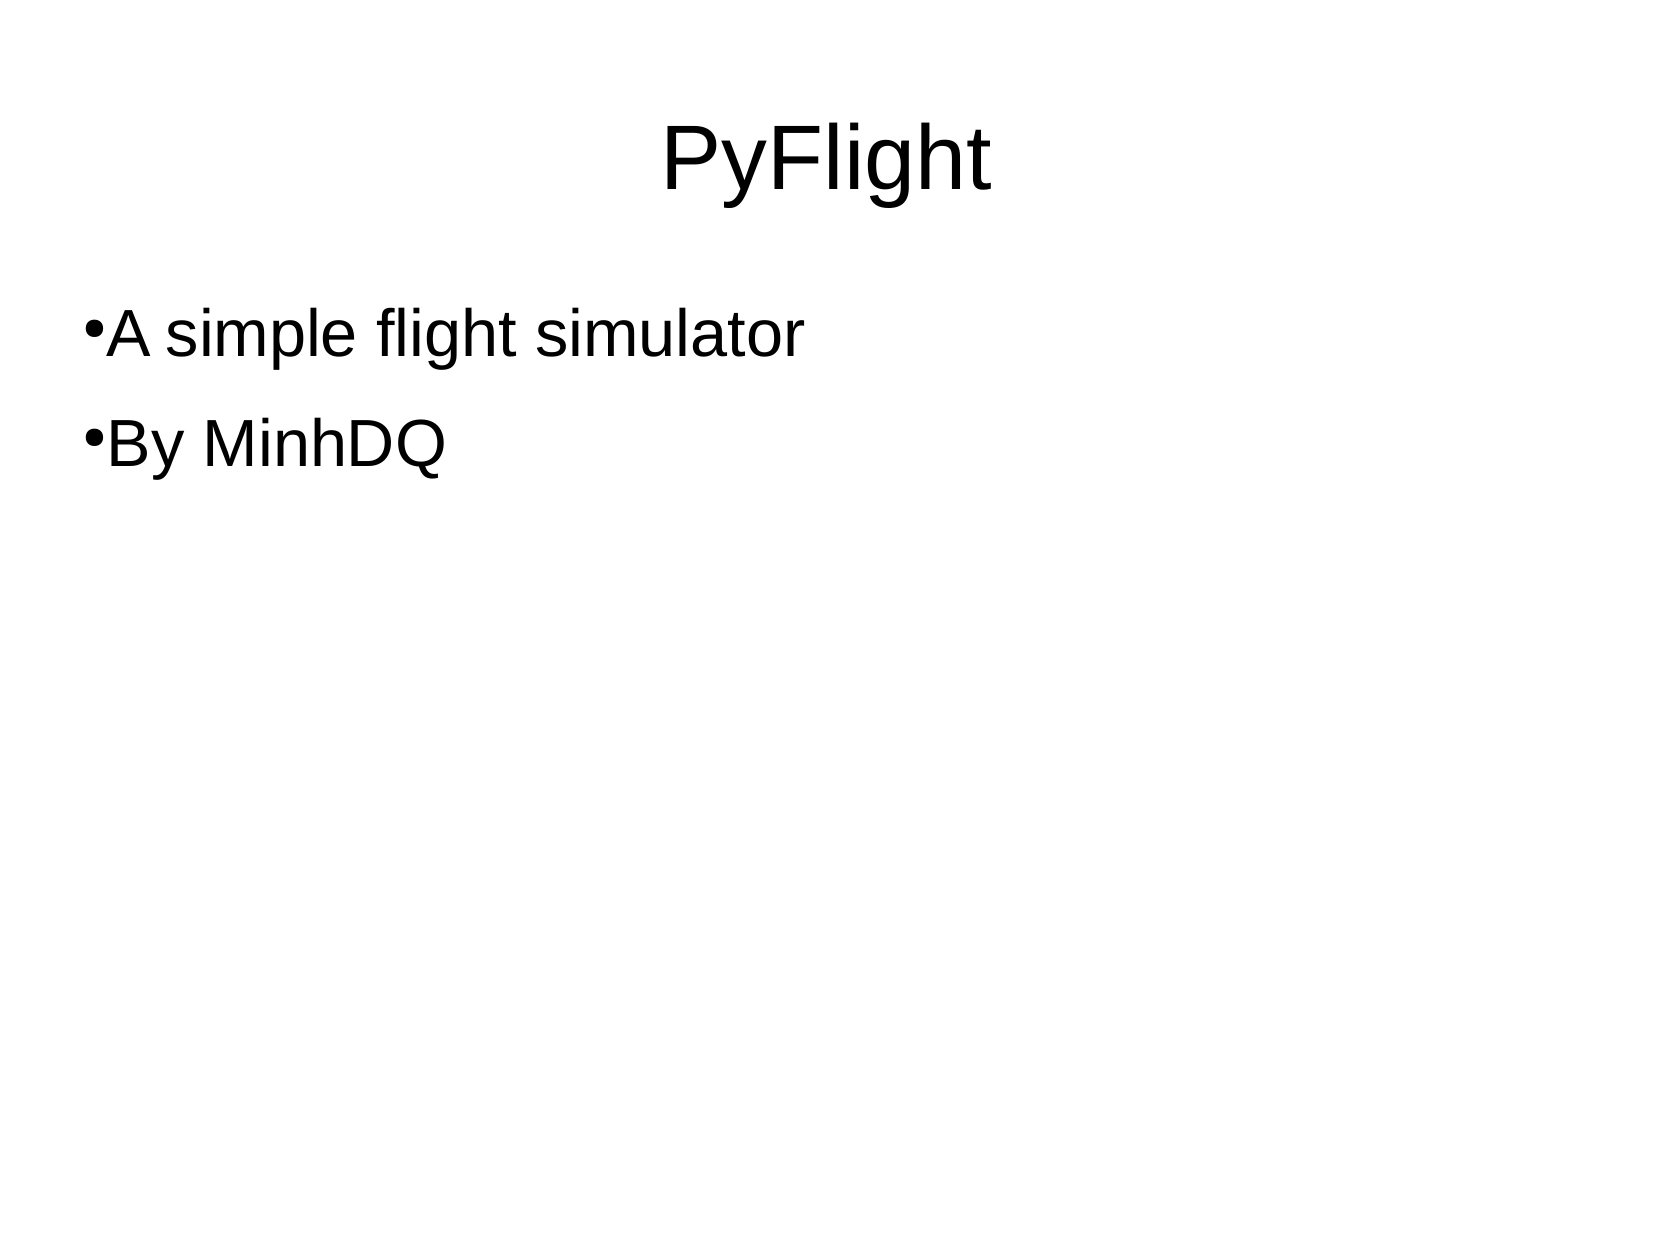

# PyFlight
A simple flight simulator
By MinhDQ